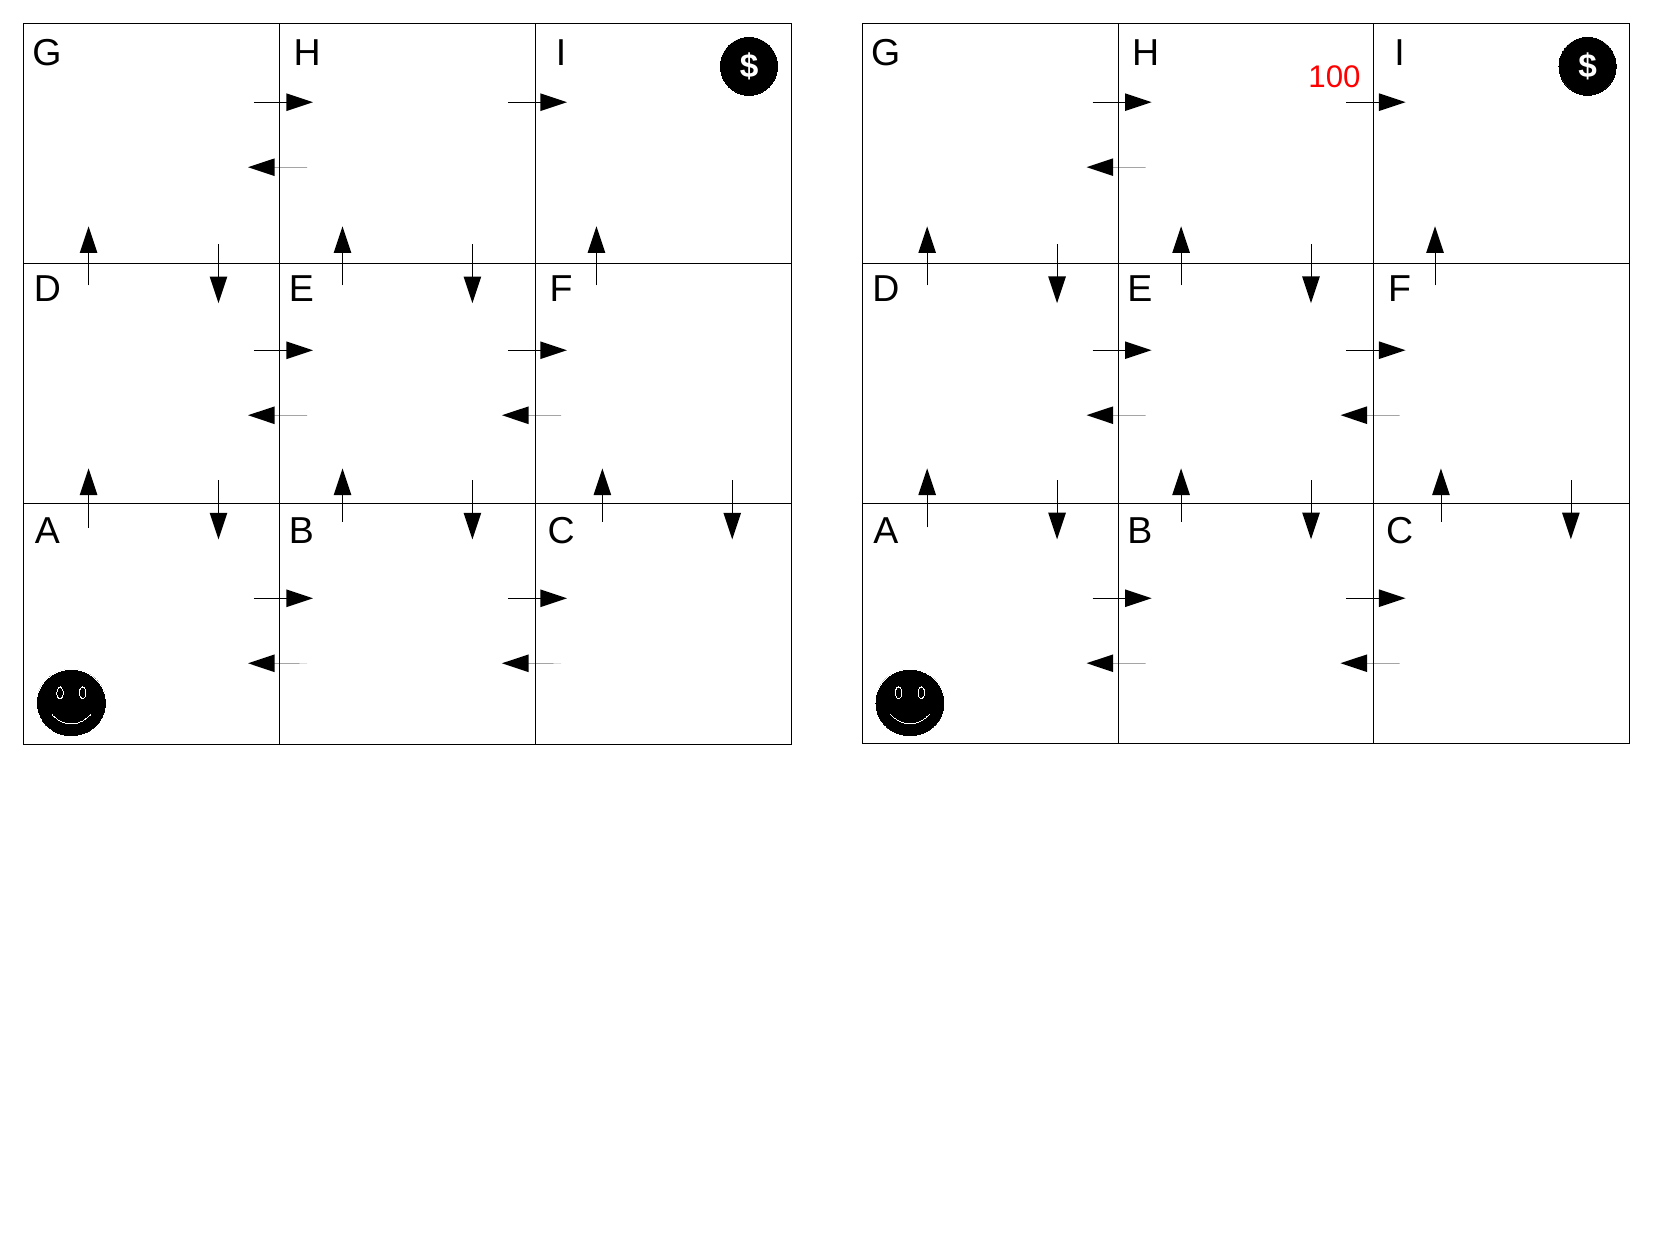

G
H
I
$
D
E
F
A
B
C
100
G
H
I
$
D
E
F
A
B
C